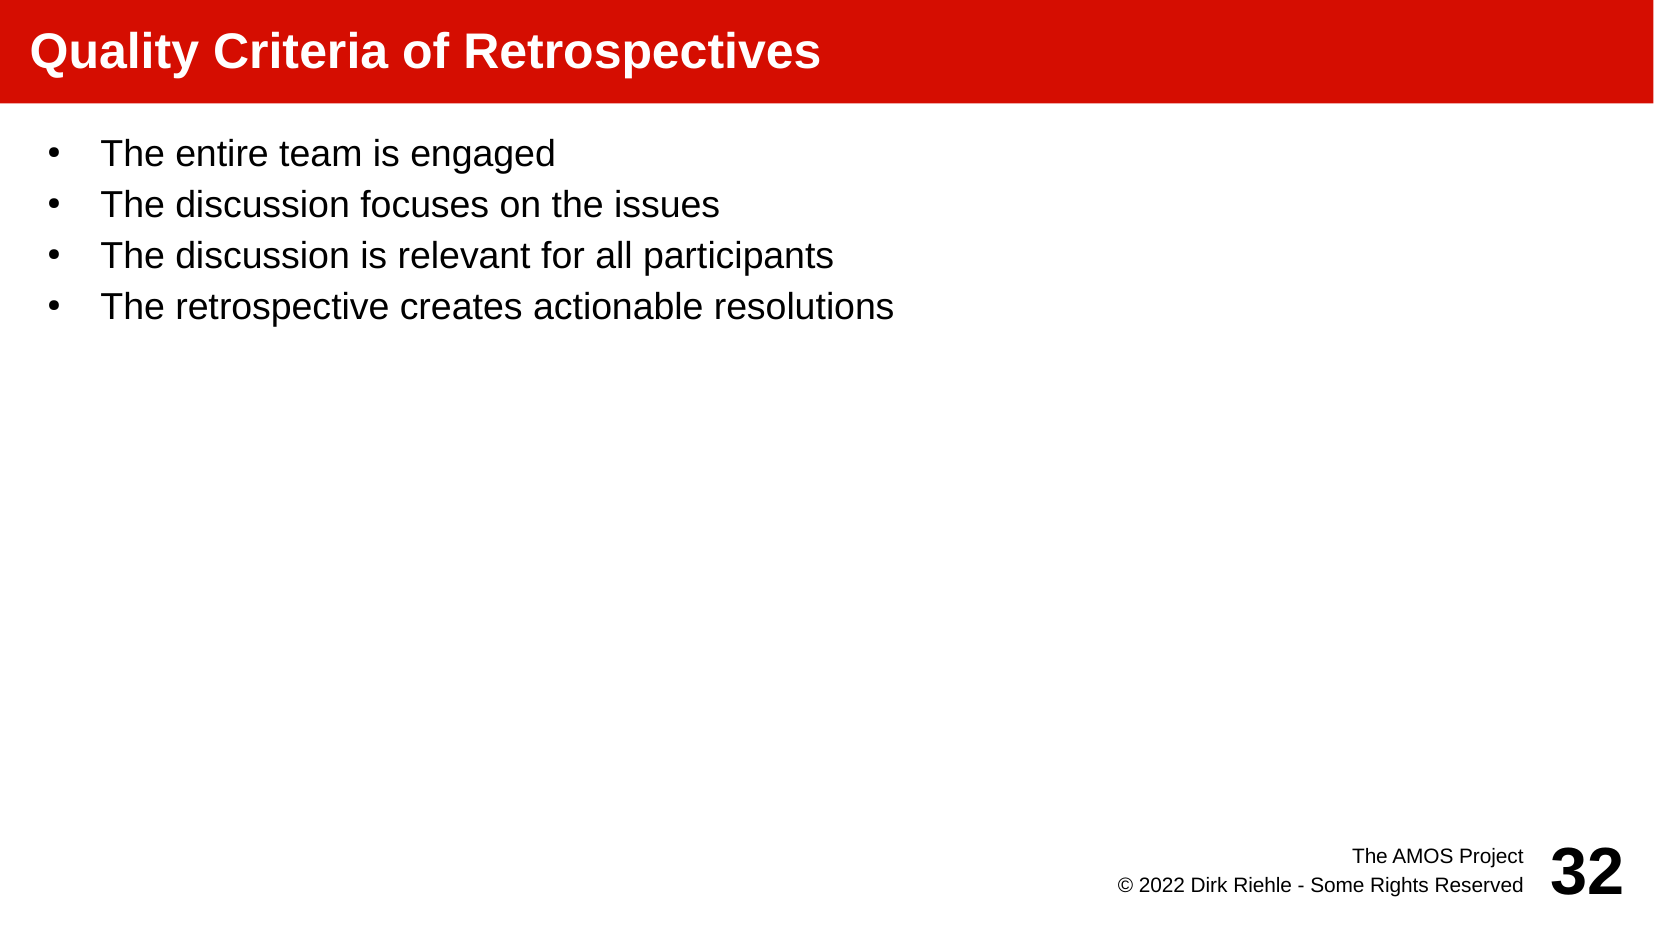

# Quality Criteria of Retrospectives
The entire team is engaged
The discussion focuses on the issues
The discussion is relevant for all participants
The retrospective creates actionable resolutions
The AMOS Project
32
© 2022 Dirk Riehle - Some Rights Reserved